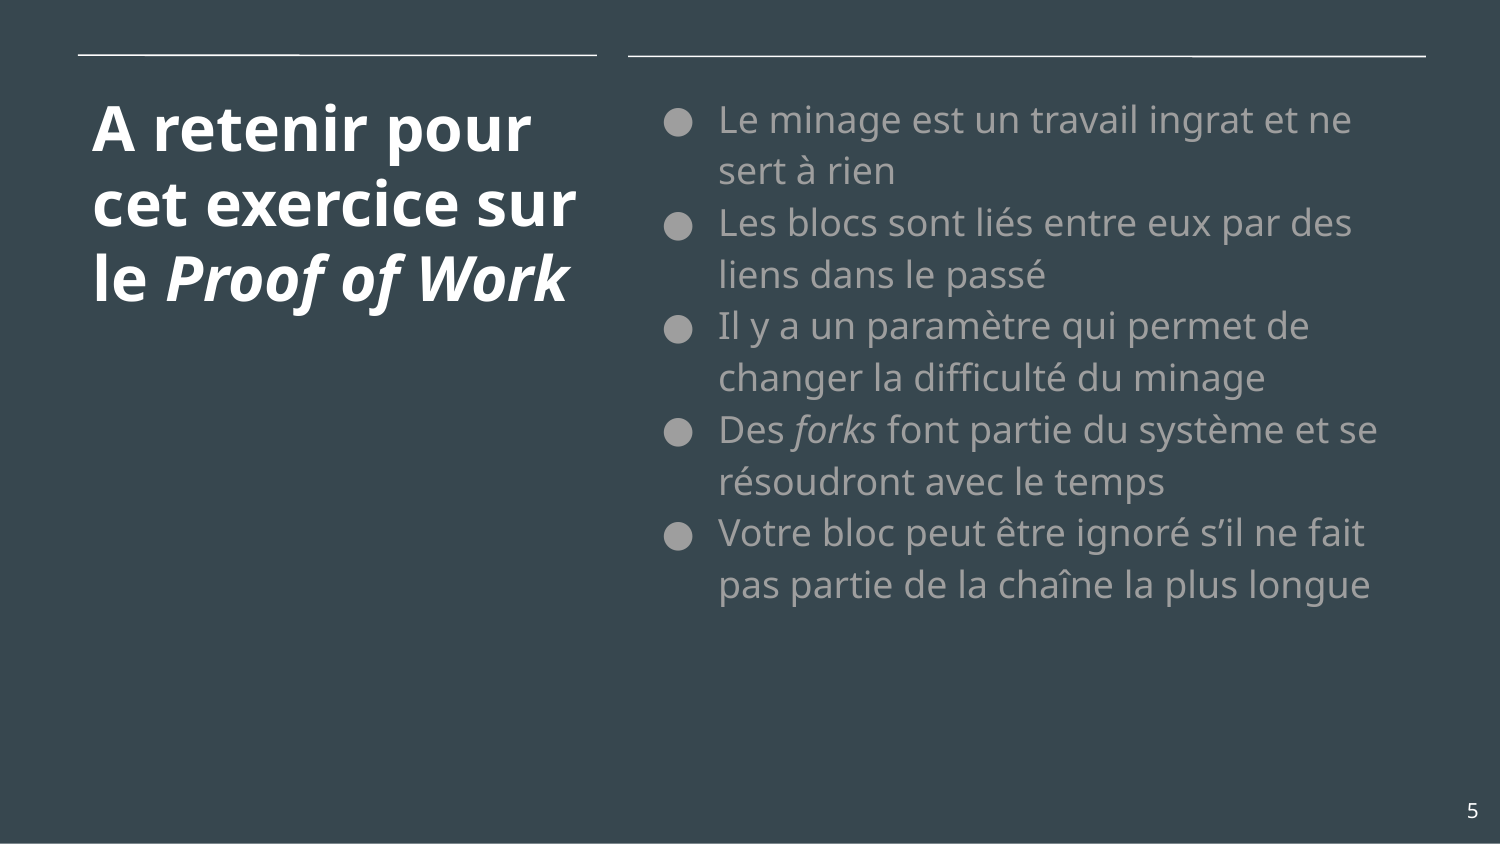

# A retenir pour cet exercice sur le Proof of Work
Le minage est un travail ingrat et ne sert à rien
Les blocs sont liés entre eux par des liens dans le passé
Il y a un paramètre qui permet de changer la difficulté du minage
Des forks font partie du système et se résoudront avec le temps
Votre bloc peut être ignoré s’il ne fait pas partie de la chaîne la plus longue